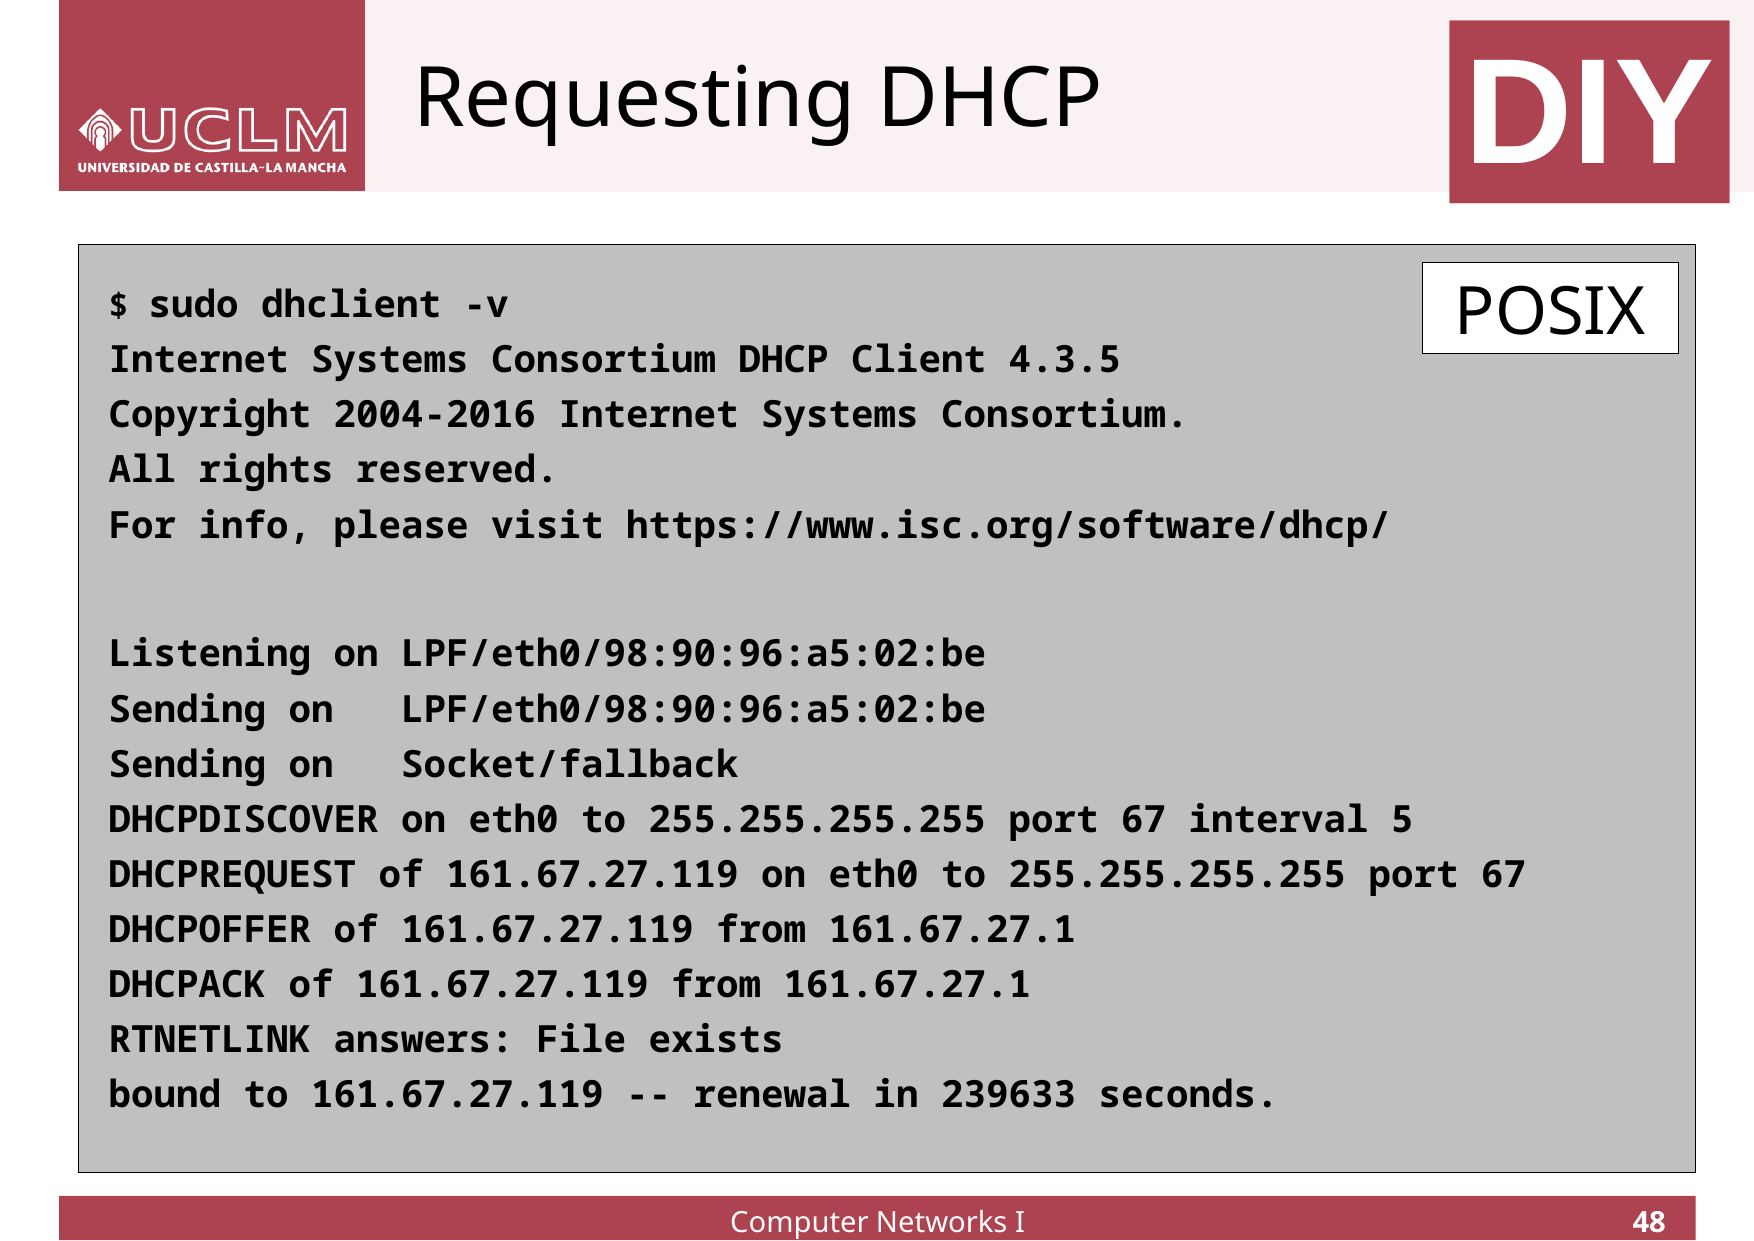

# Requesting DHCP
DIY
DIY
$ sudo dhclient -v
Internet Systems Consortium DHCP Client 4.3.5
Copyright 2004-2016 Internet Systems Consortium.
All rights reserved.
For info, please visit https://www.isc.org/software/dhcp/
Listening on LPF/eth0/98:90:96:a5:02:be
Sending on LPF/eth0/98:90:96:a5:02:be
Sending on Socket/fallback
DHCPDISCOVER on eth0 to 255.255.255.255 port 67 interval 5
DHCPREQUEST of 161.67.27.119 on eth0 to 255.255.255.255 port 67
DHCPOFFER of 161.67.27.119 from 161.67.27.1
DHCPACK of 161.67.27.119 from 161.67.27.1
RTNETLINK answers: File exists
bound to 161.67.27.119 -- renewal in 239633 seconds.
POSIX
Computer Networks I
48